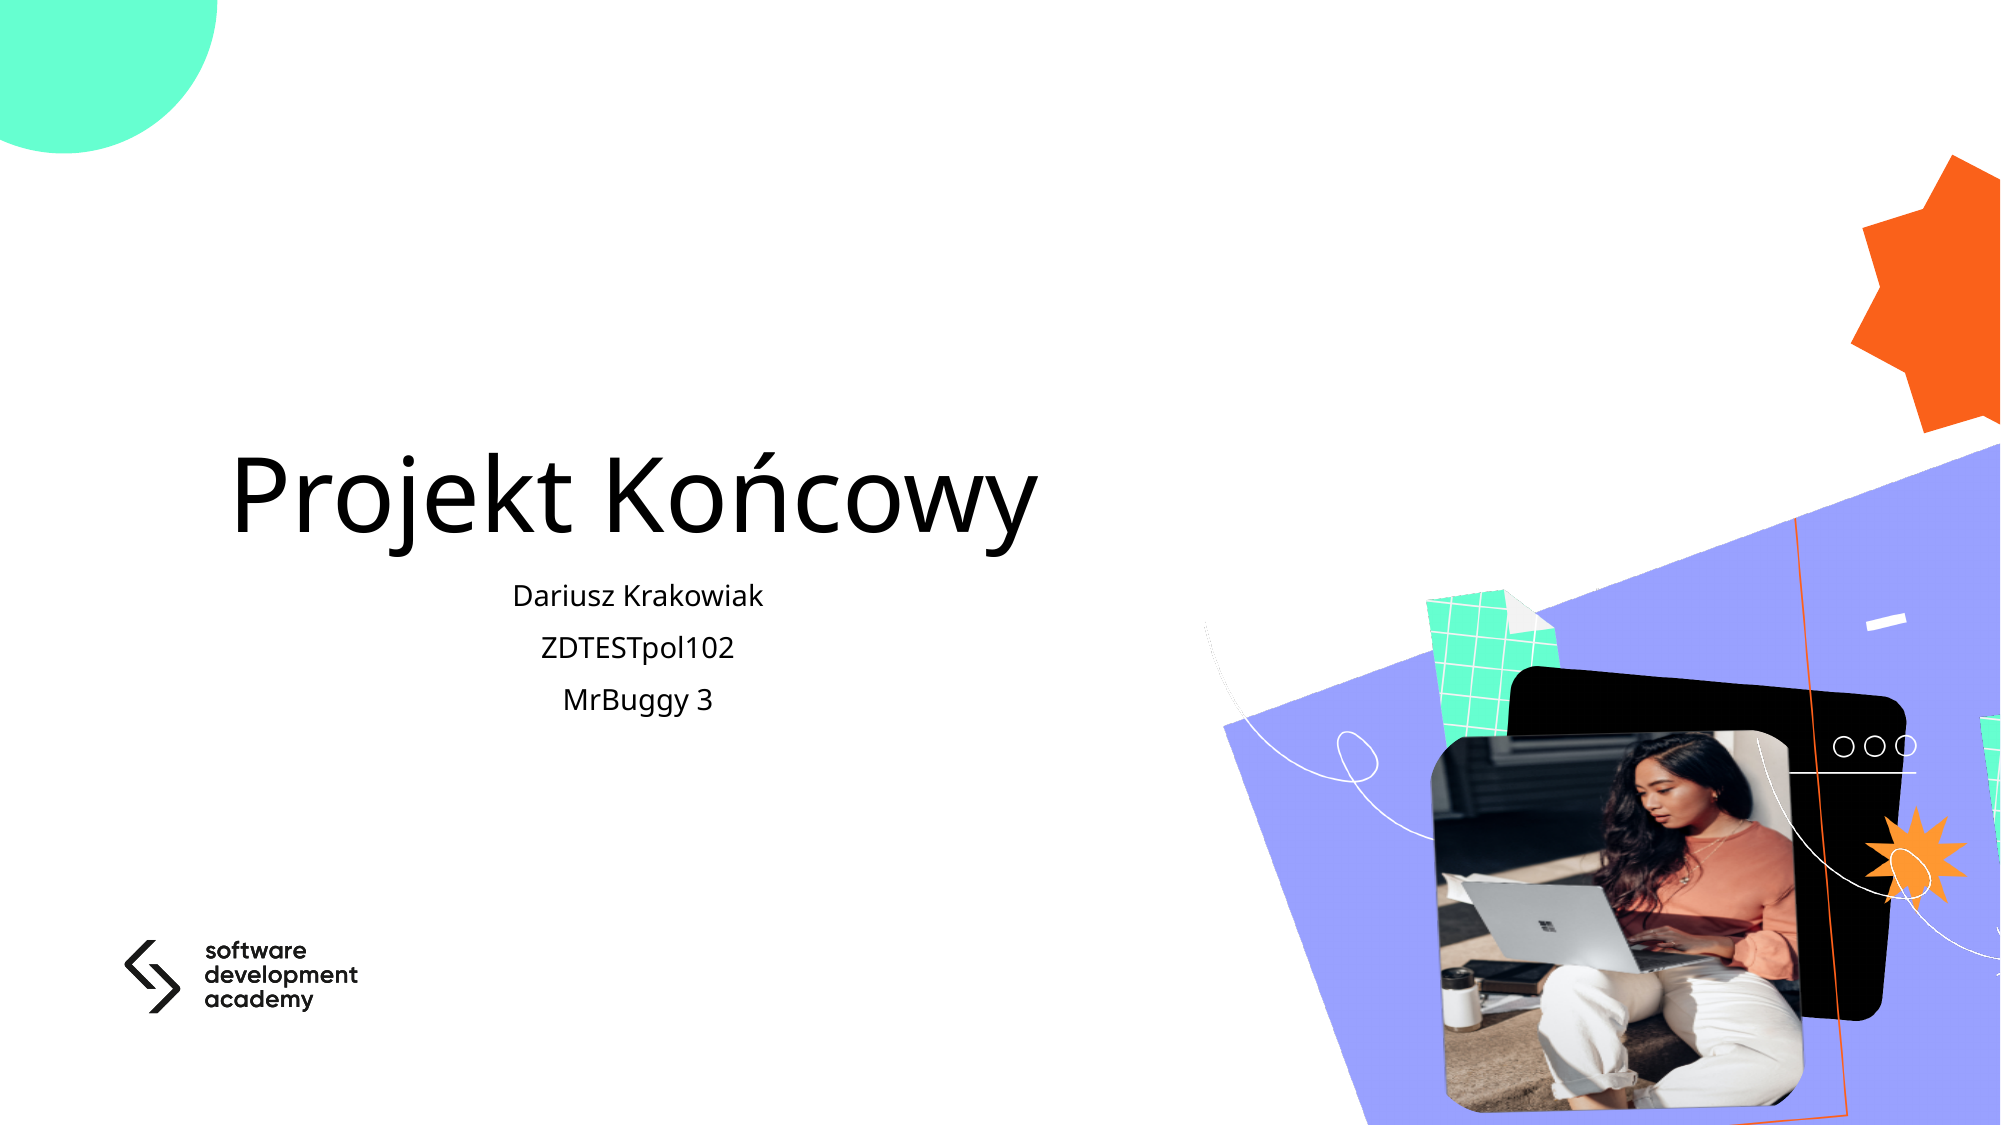

# Projekt Końcowy
Dariusz Krakowiak
ZDTESTpol102
MrBuggy 3